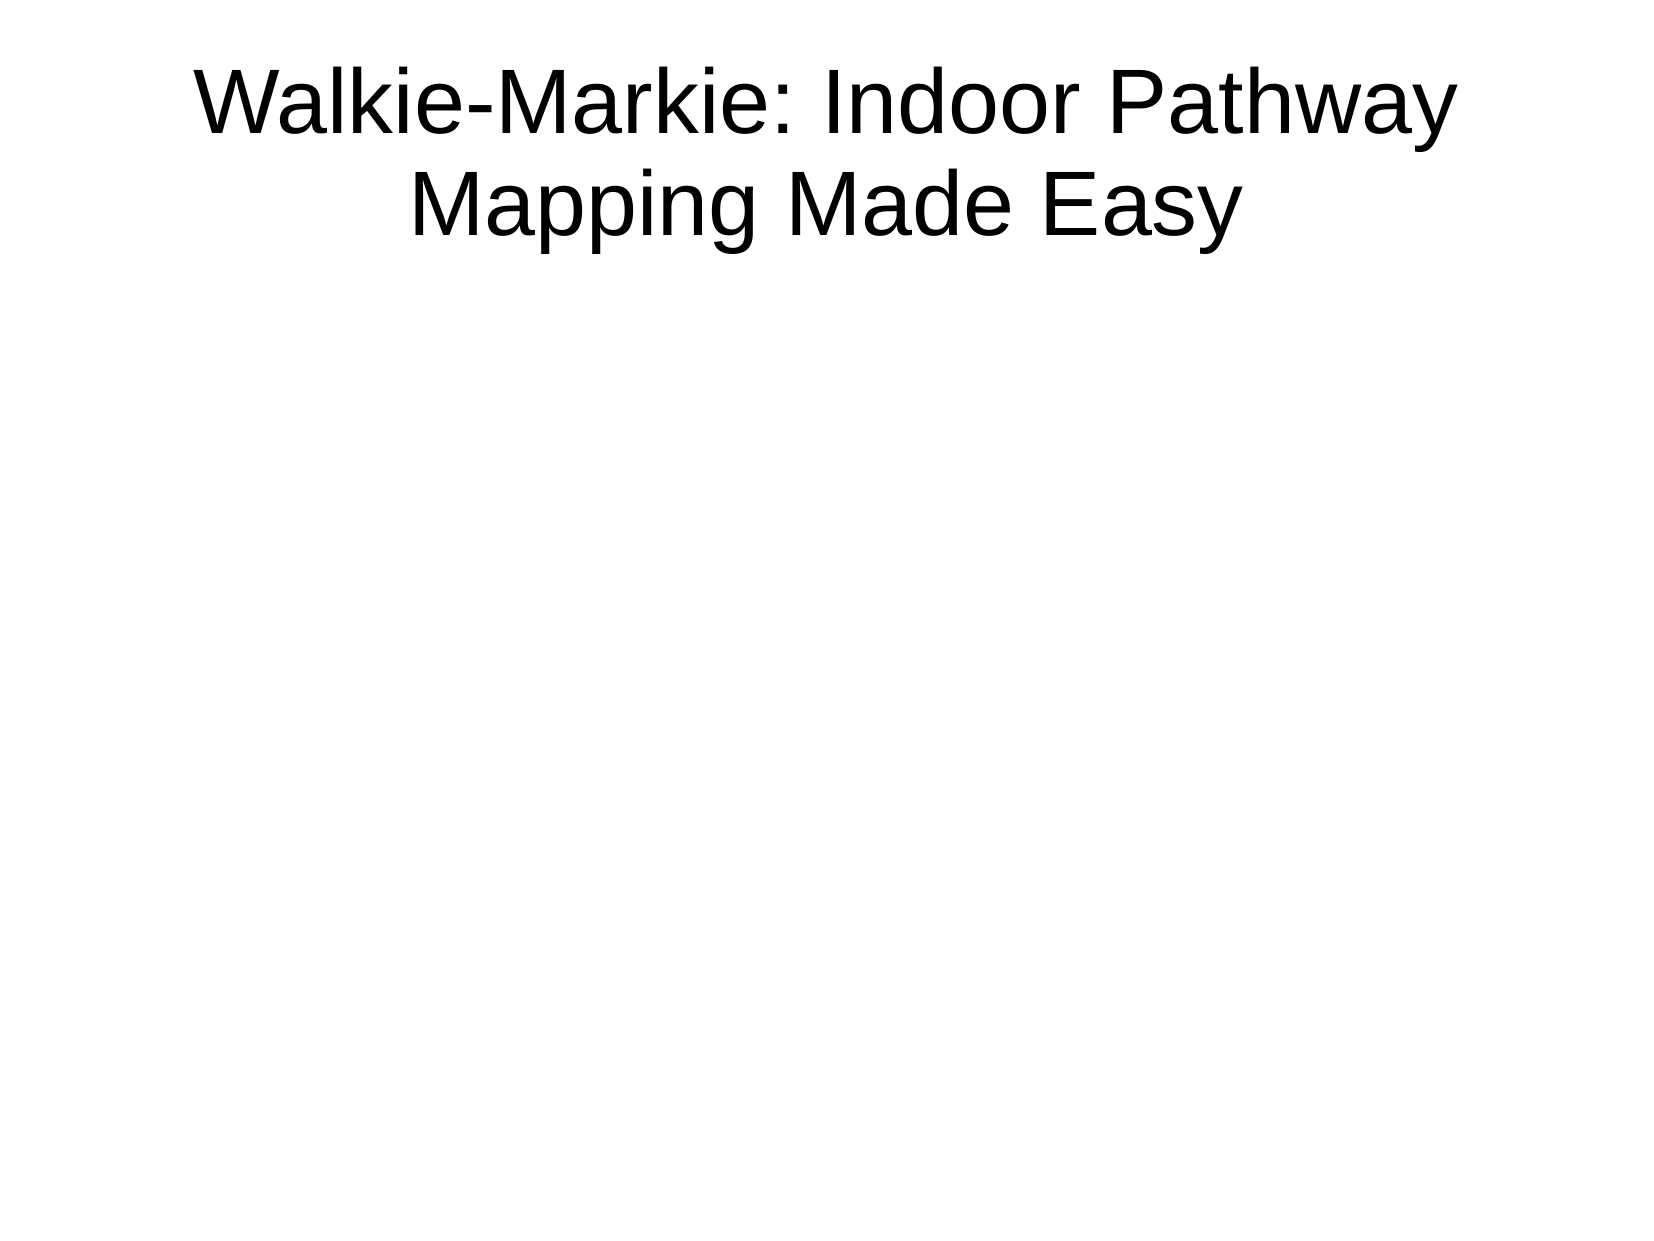

# Walkie-Markie: Indoor Pathway Mapping Made Easy